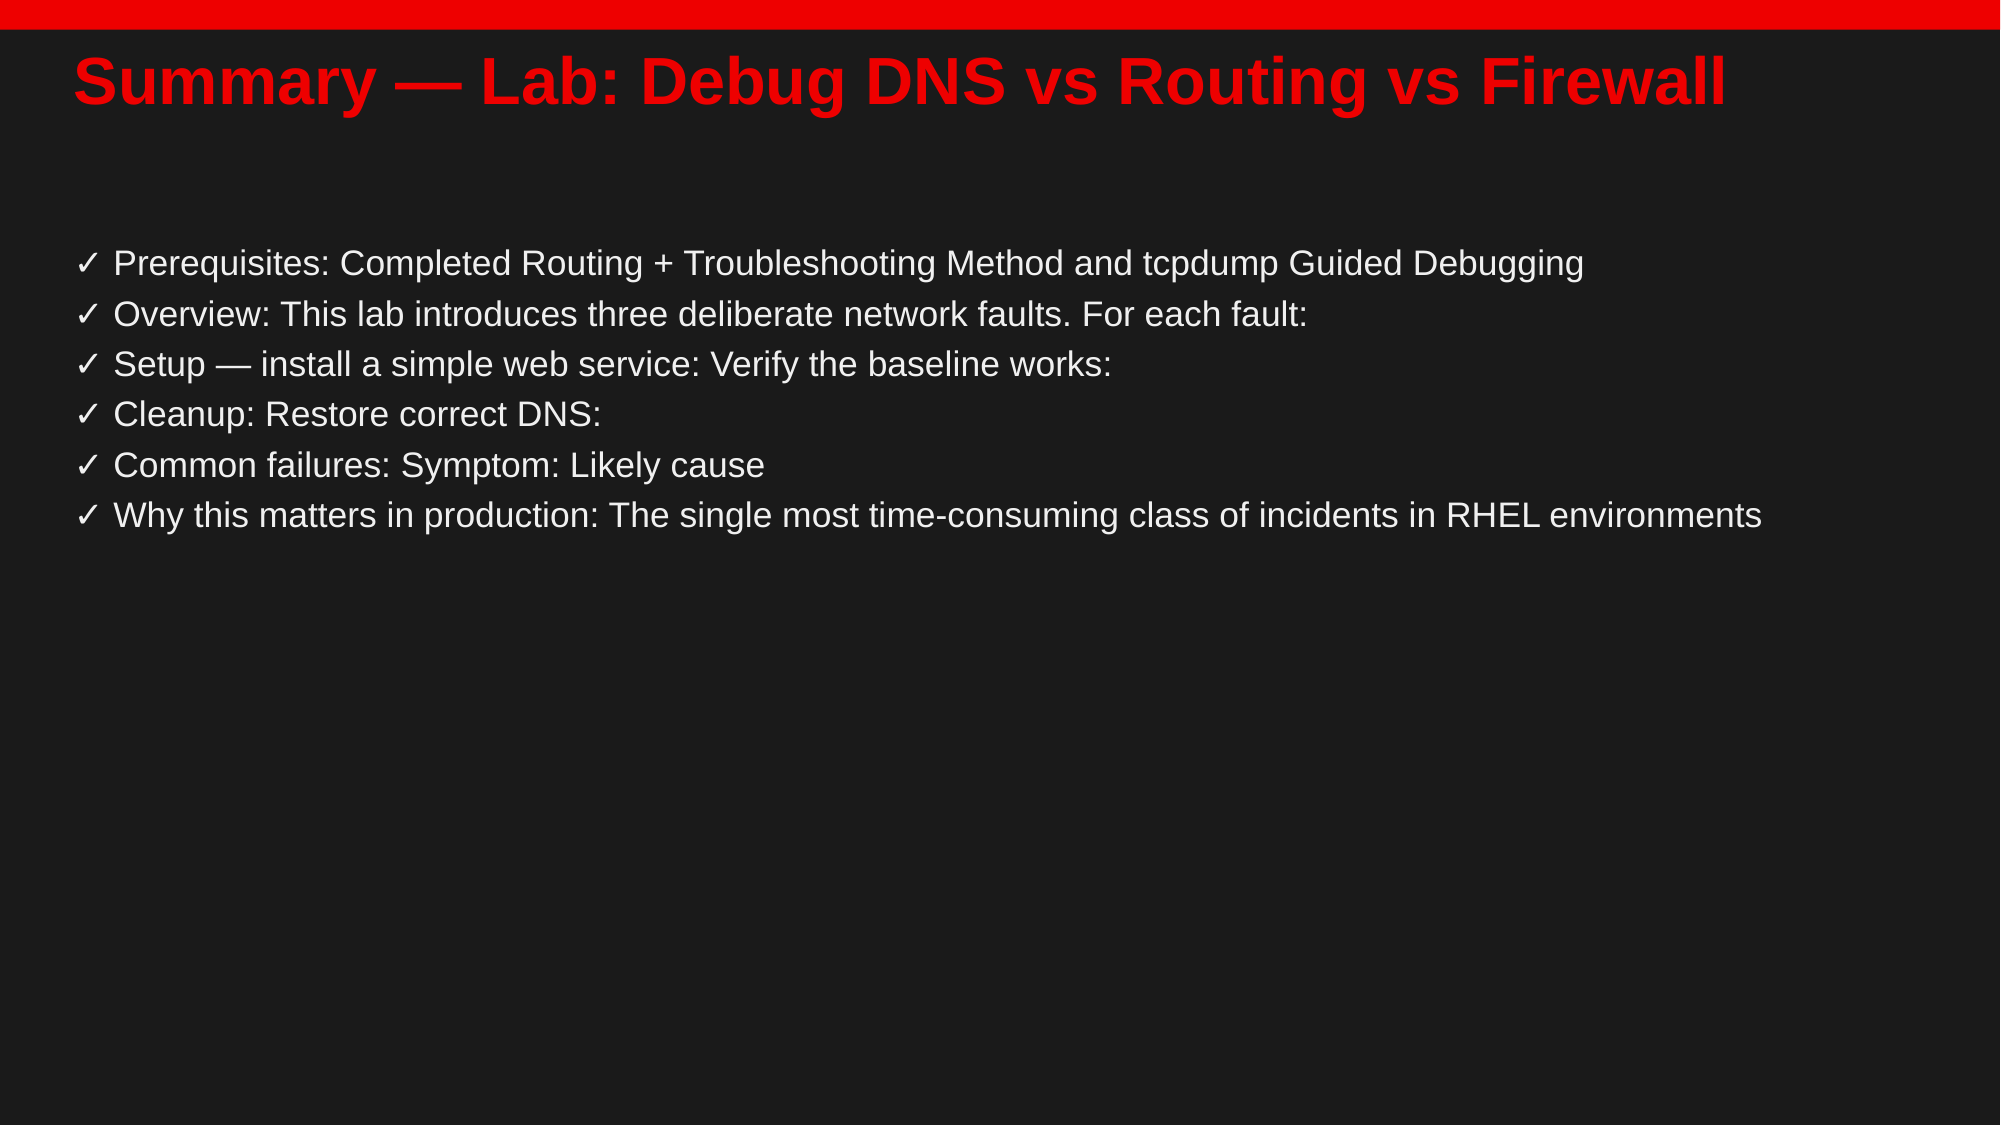

Summary — Lab: Debug DNS vs Routing vs Firewall
✓ Prerequisites: Completed Routing + Troubleshooting Method and tcpdump Guided Debugging
✓ Overview: This lab introduces three deliberate network faults. For each fault:
✓ Setup — install a simple web service: Verify the baseline works:
✓ Cleanup: Restore correct DNS:
✓ Common failures: Symptom: Likely cause
✓ Why this matters in production: The single most time-consuming class of incidents in RHEL environments